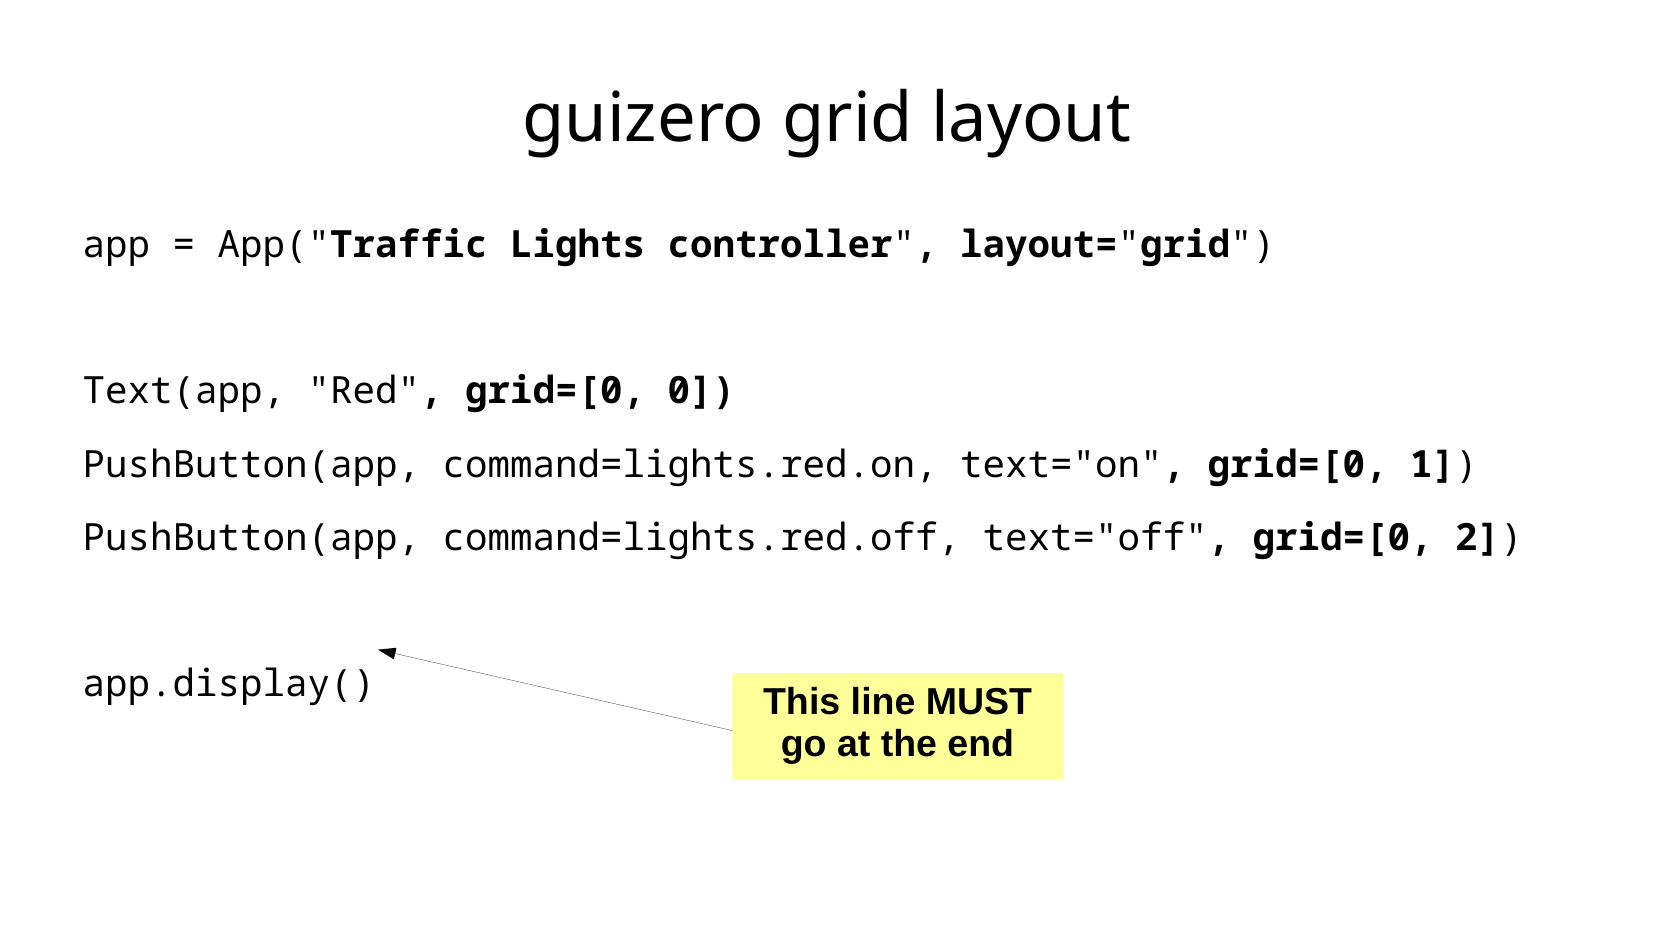

# guizero grid layout
app = App("Traffic Lights controller", layout="grid")
Text(app, "Red", grid=[0, 0])
PushButton(app, command=lights.red.on, text="on", grid=[0, 1])
PushButton(app, command=lights.red.off, text="off", grid=[0, 2])
app.display()
This line MUST go at the end